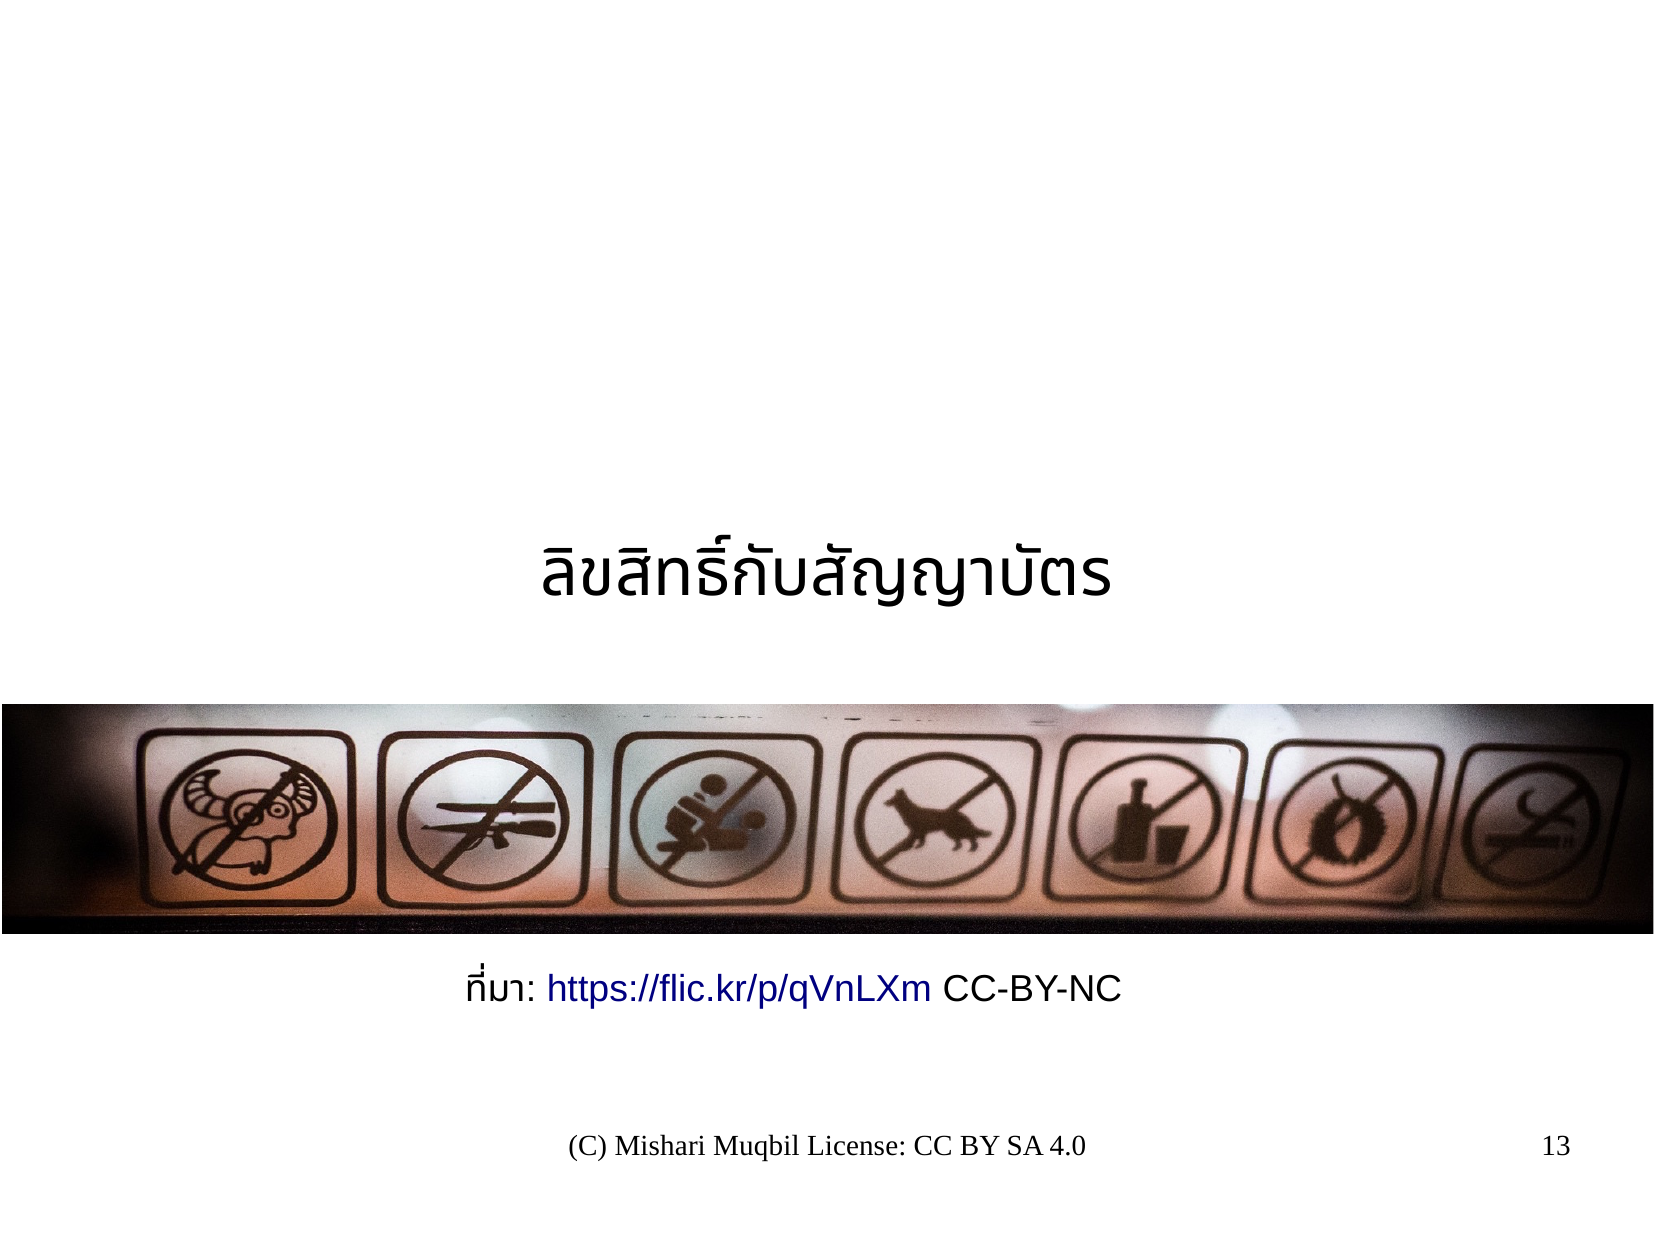

# ลิขสิทธิ์กับสัญญาบัตร
ที่มา: https://flic.kr/p/qVnLXm CC-BY-NC
(C) Mishari Muqbil License: CC BY SA 4.0
13